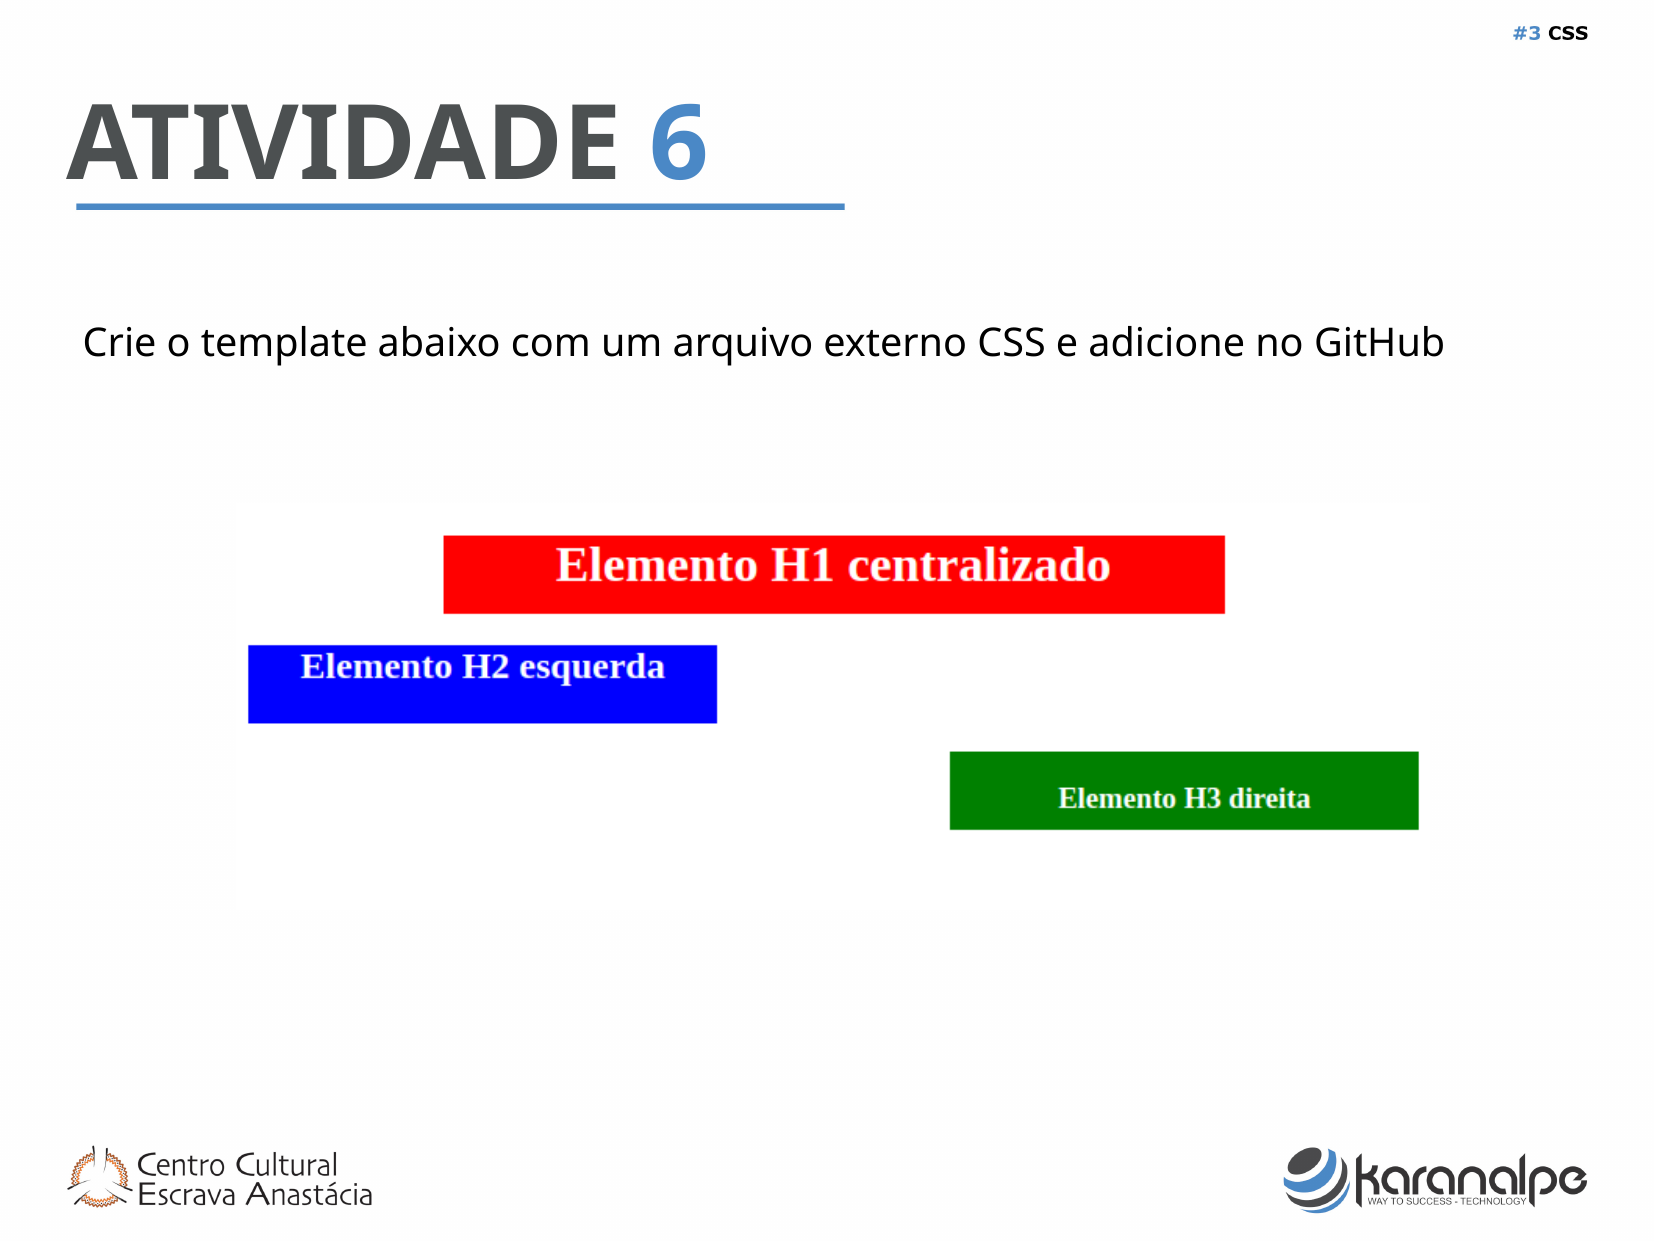

ATIVIDADE 6
# Crie o template abaixo com um arquivo externo CSS e adicione no GitHub